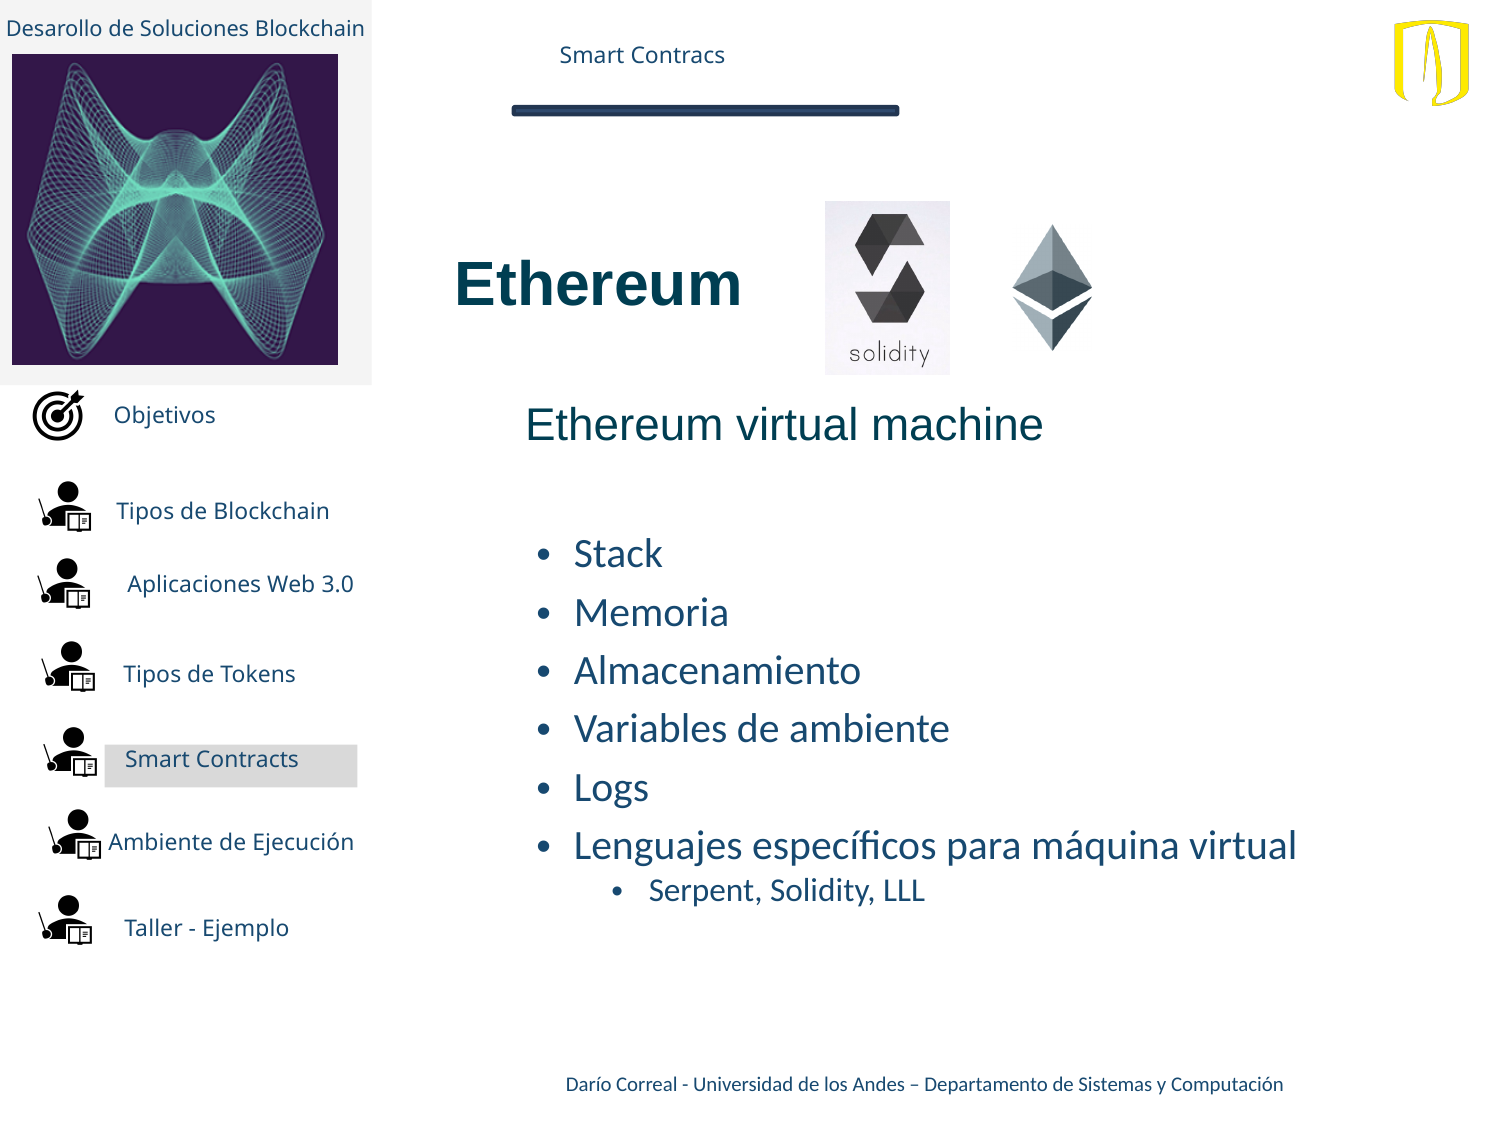

Smart Contracs
# Ethereum
Objetivos
Ethereum virtual machine
Tipos de Blockchain
Stack
Memoria
Almacenamiento
Variables de ambiente
Logs
Lenguajes específicos para máquina virtual
Serpent, Solidity, LLL
Aplicaciones Web 3.0
Tipos de Tokens
Smart Contracts
 Ambiente de Ejecución
Taller - Ejemplo
Darío Correal - Universidad de los Andes – Departamento de Sistemas y Computación